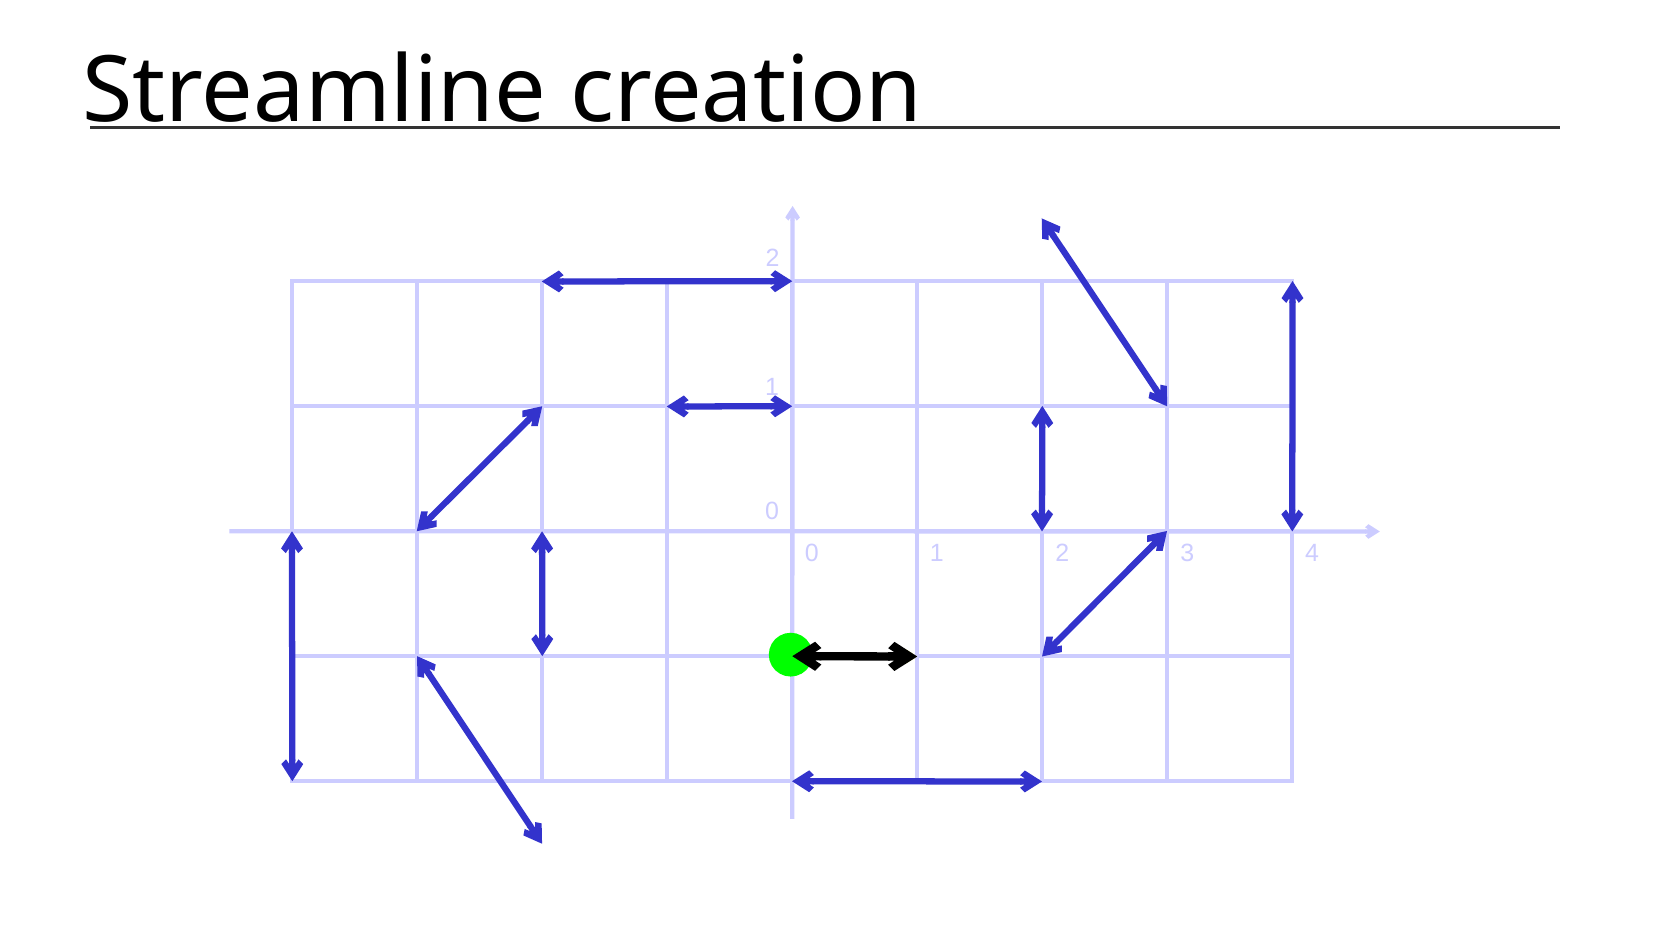

# Streamline creation
2
1
0
0
1
2
3
4